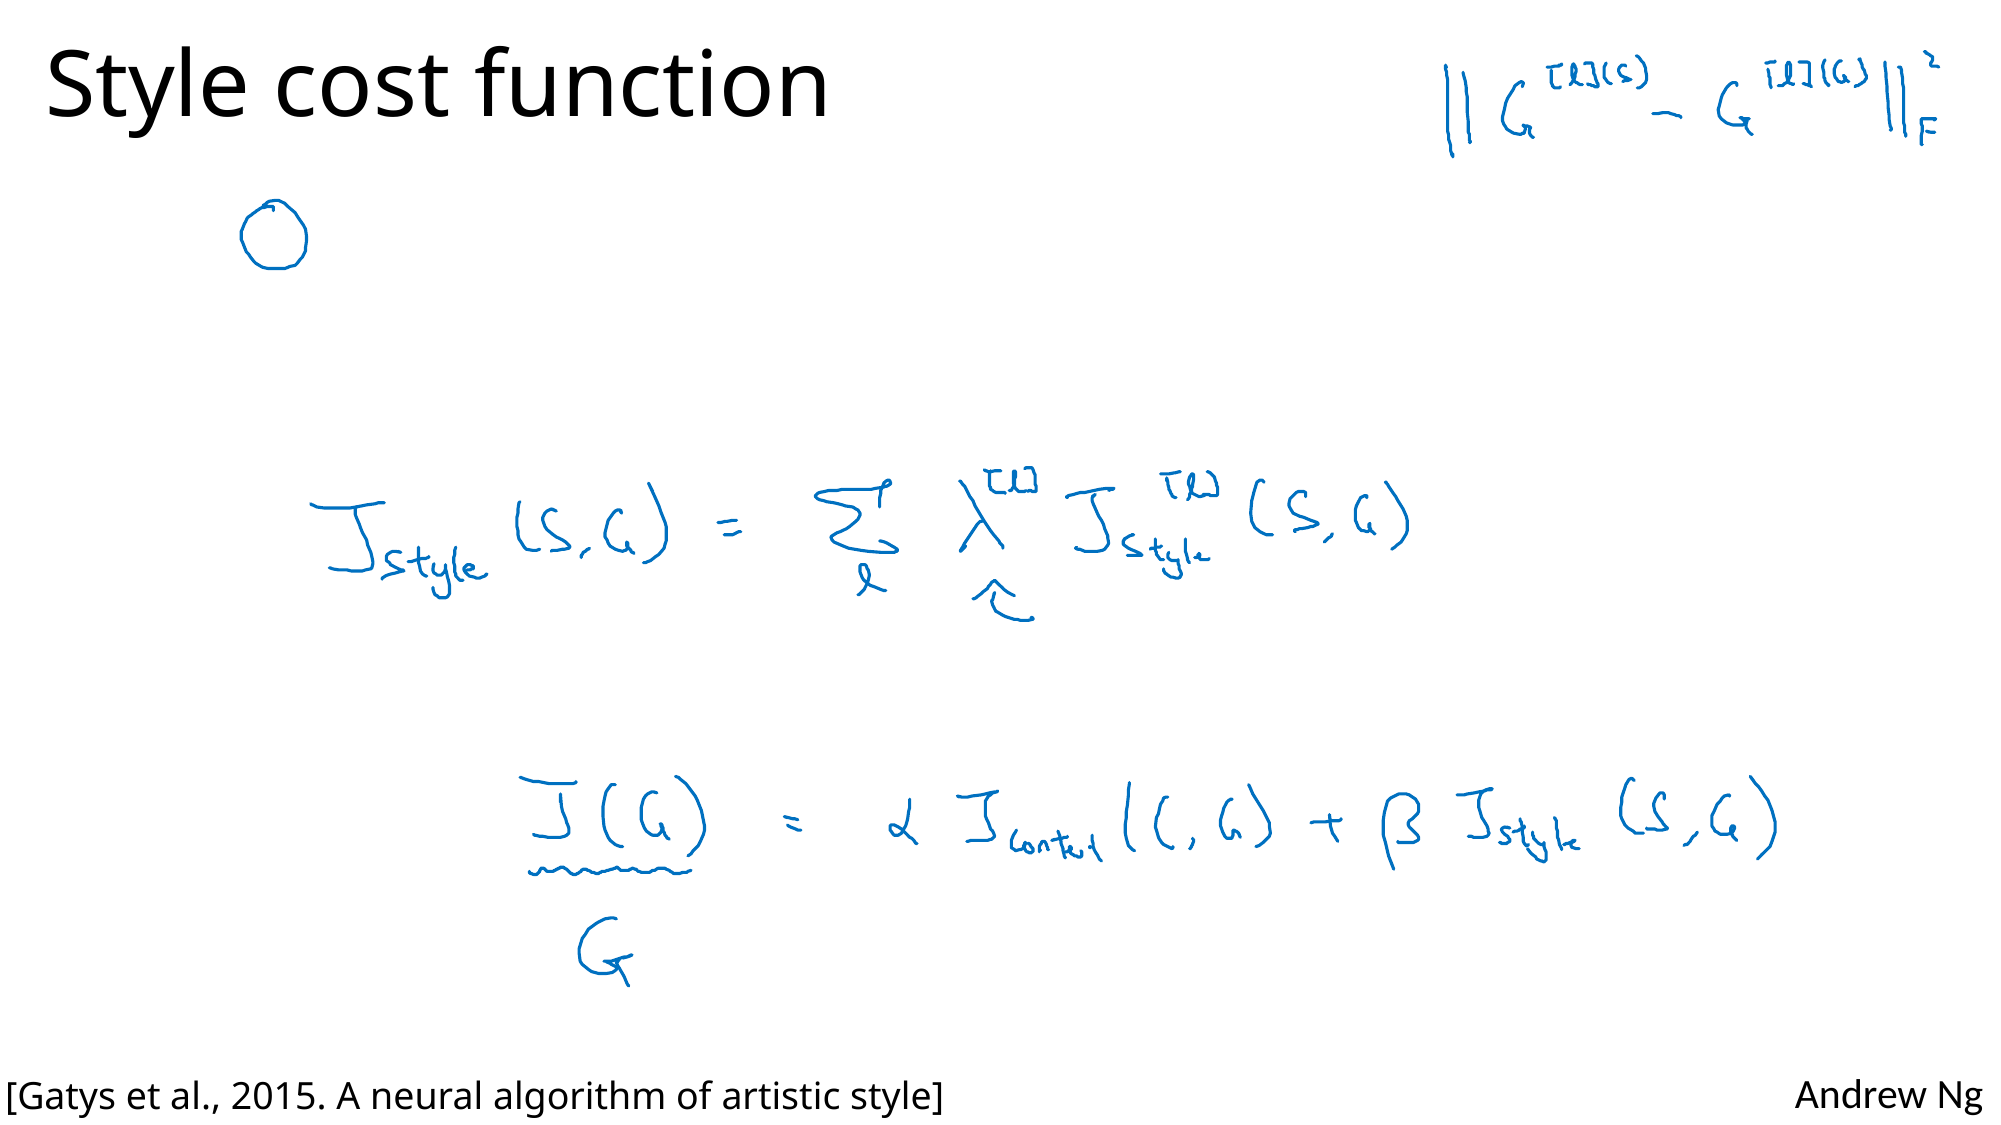

# Style cost function
[Gatys et al., 2015. A neural algorithm of artistic style]